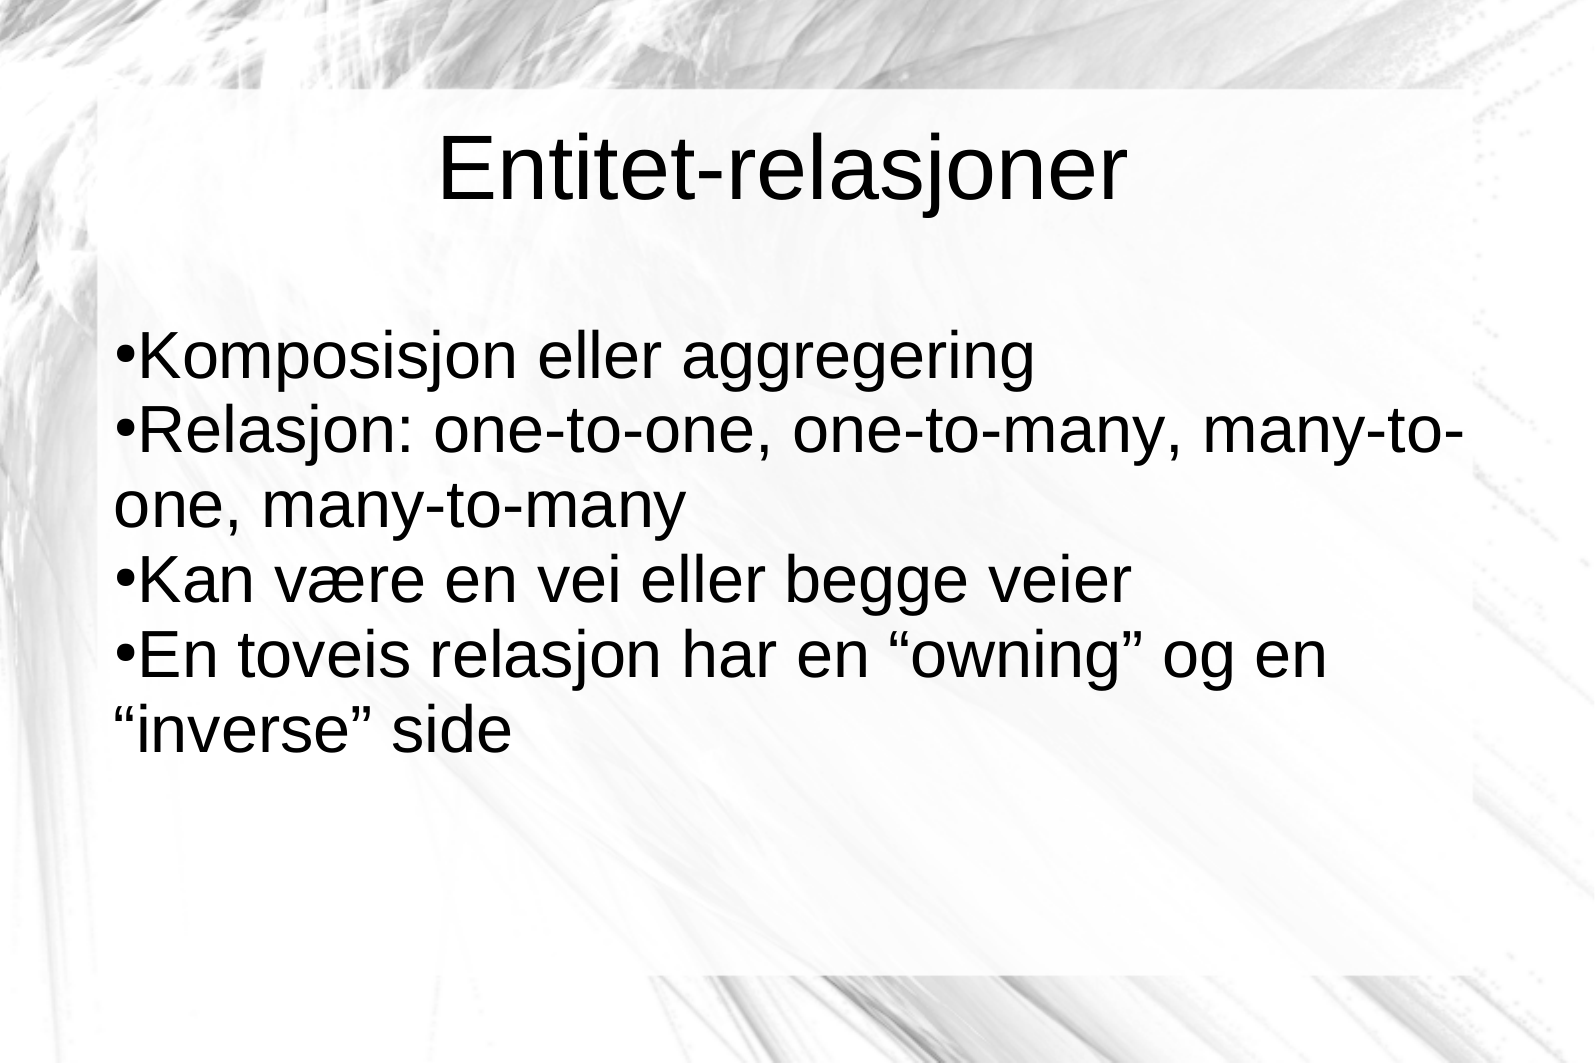

# Entitet-relasjoner
Komposisjon eller aggregering
Relasjon: one-to-one, one-to-many, many-to-one, many-to-many
Kan være en vei eller begge veier
En toveis relasjon har en “owning” og en “inverse” side